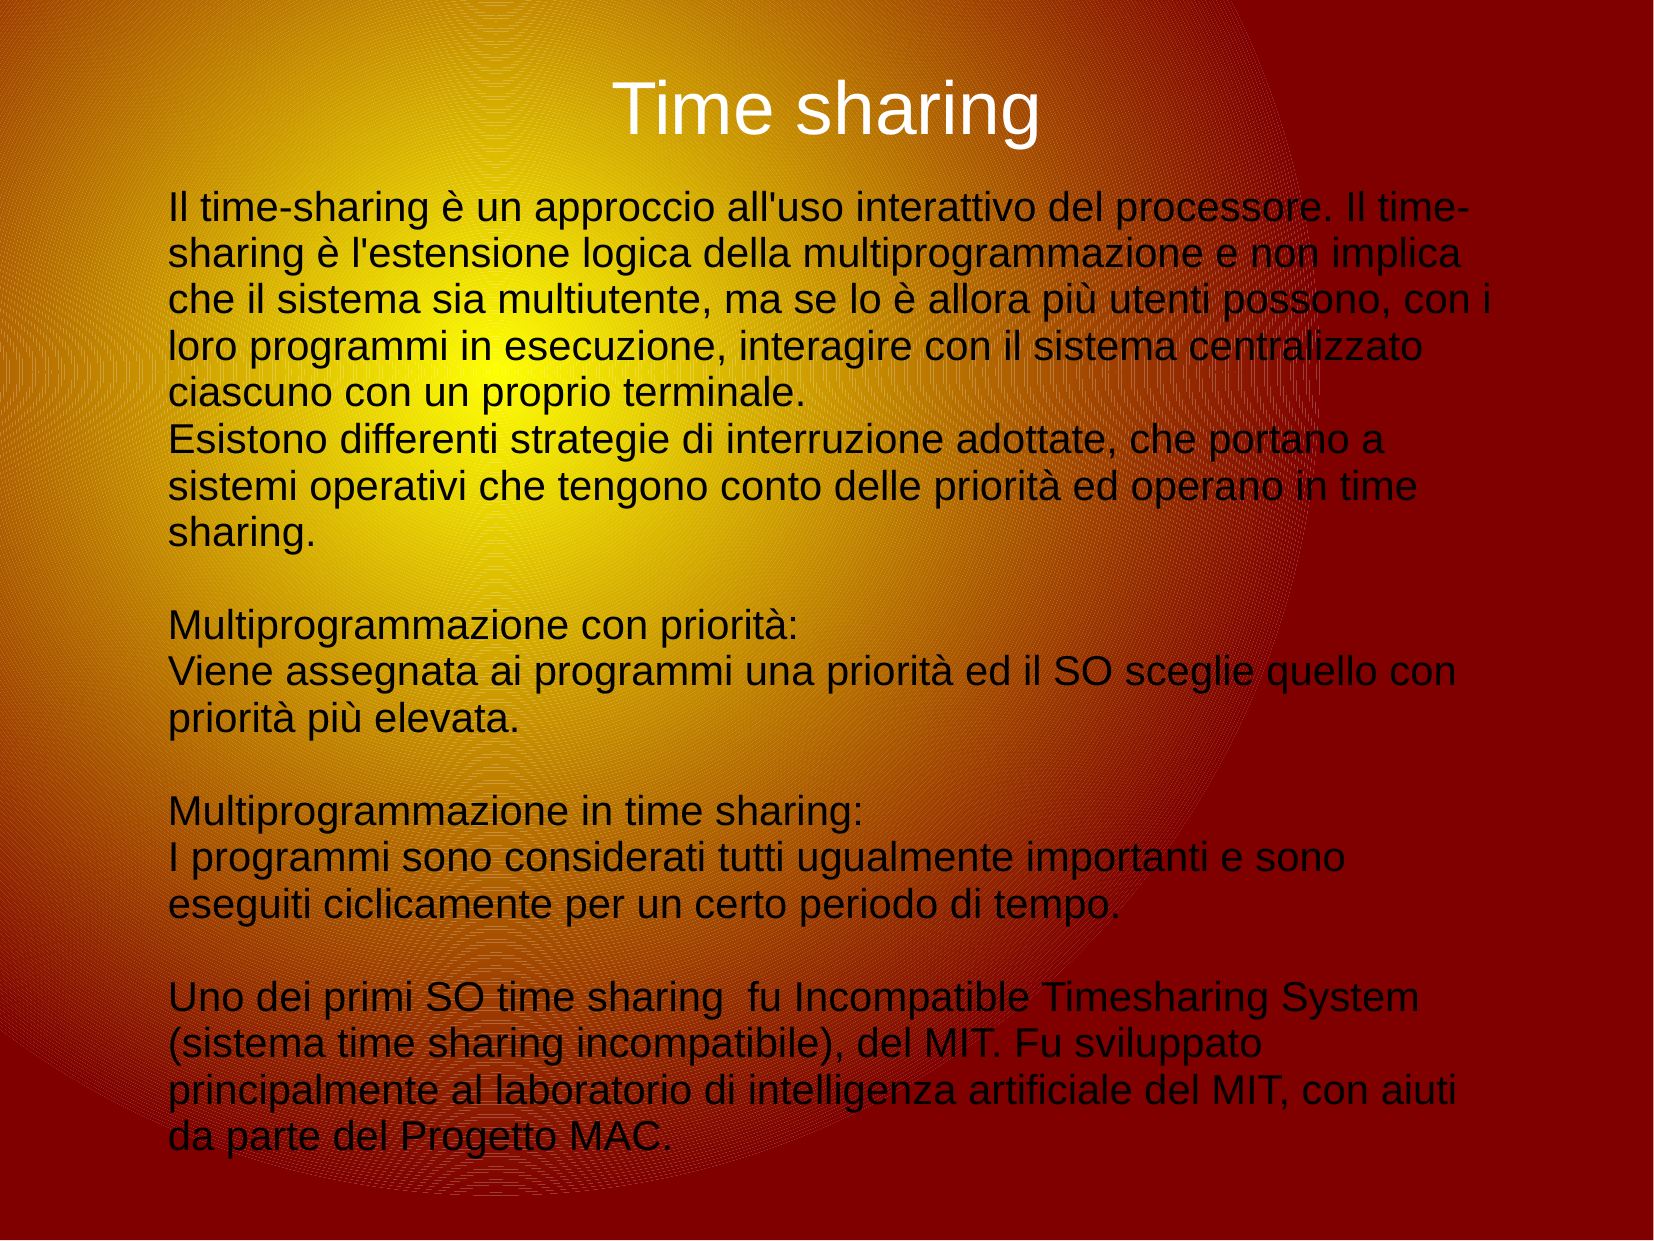

Time sharing
Il time-sharing è un approccio all'uso interattivo del processore. Il time-sharing è l'estensione logica della multiprogrammazione e non implica che il sistema sia multiutente, ma se lo è allora più utenti possono, con i loro programmi in esecuzione, interagire con il sistema centralizzato ciascuno con un proprio terminale.
Esistono differenti strategie di interruzione adottate, che portano a sistemi operativi che tengono conto delle priorità ed operano in time sharing.
Multiprogrammazione con priorità:
Viene assegnata ai programmi una priorità ed il SO sceglie quello con priorità più elevata.
Multiprogrammazione in time sharing:
I programmi sono considerati tutti ugualmente importanti e sono eseguiti ciclicamente per un certo periodo di tempo.
Uno dei primi SO time sharing fu Incompatible Timesharing System (sistema time sharing incompatibile), del MIT. Fu sviluppato principalmente al laboratorio di intelligenza artificiale del MIT, con aiuti da parte del Progetto MAC.